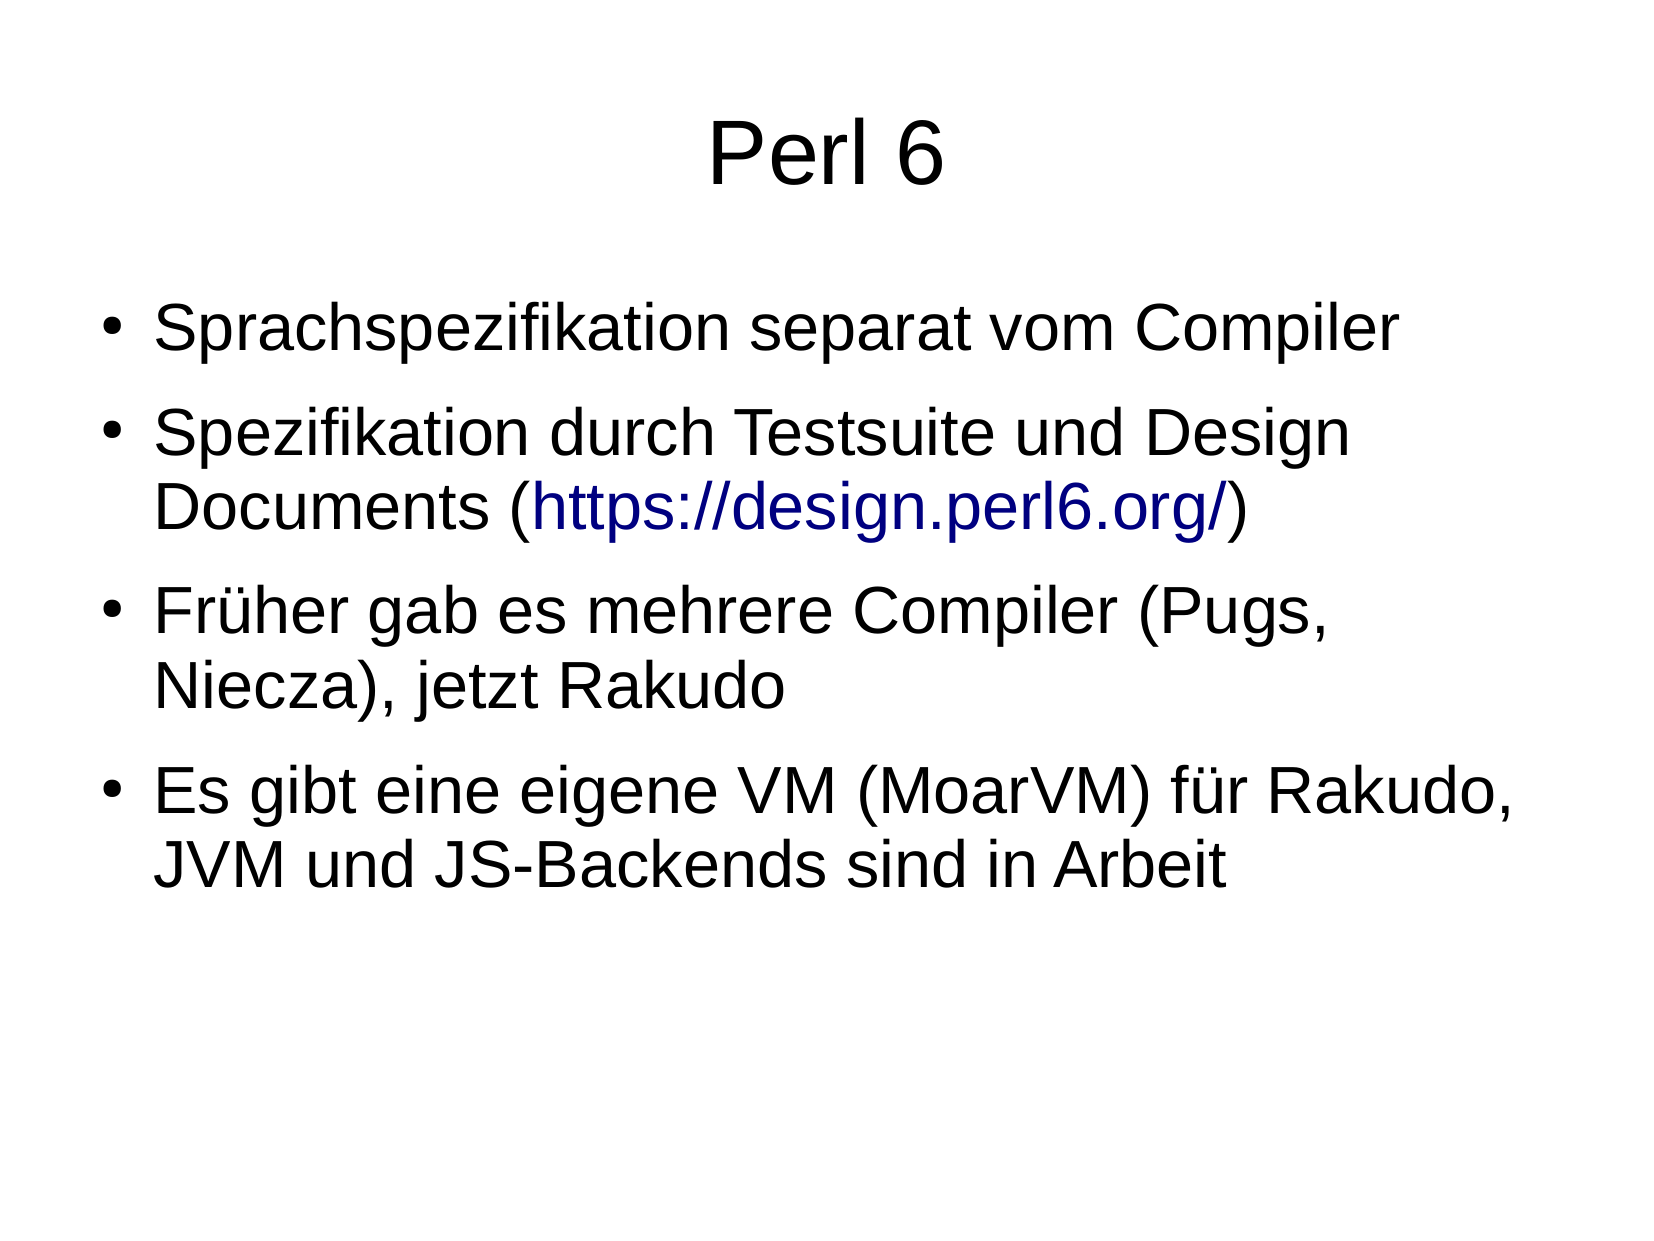

# Perl 6
Sprachspezifikation separat vom Compiler
Spezifikation durch Testsuite und Design Documents (https://design.perl6.org/)
Früher gab es mehrere Compiler (Pugs, Niecza), jetzt Rakudo
Es gibt eine eigene VM (MoarVM) für Rakudo, JVM und JS-Backends sind in Arbeit